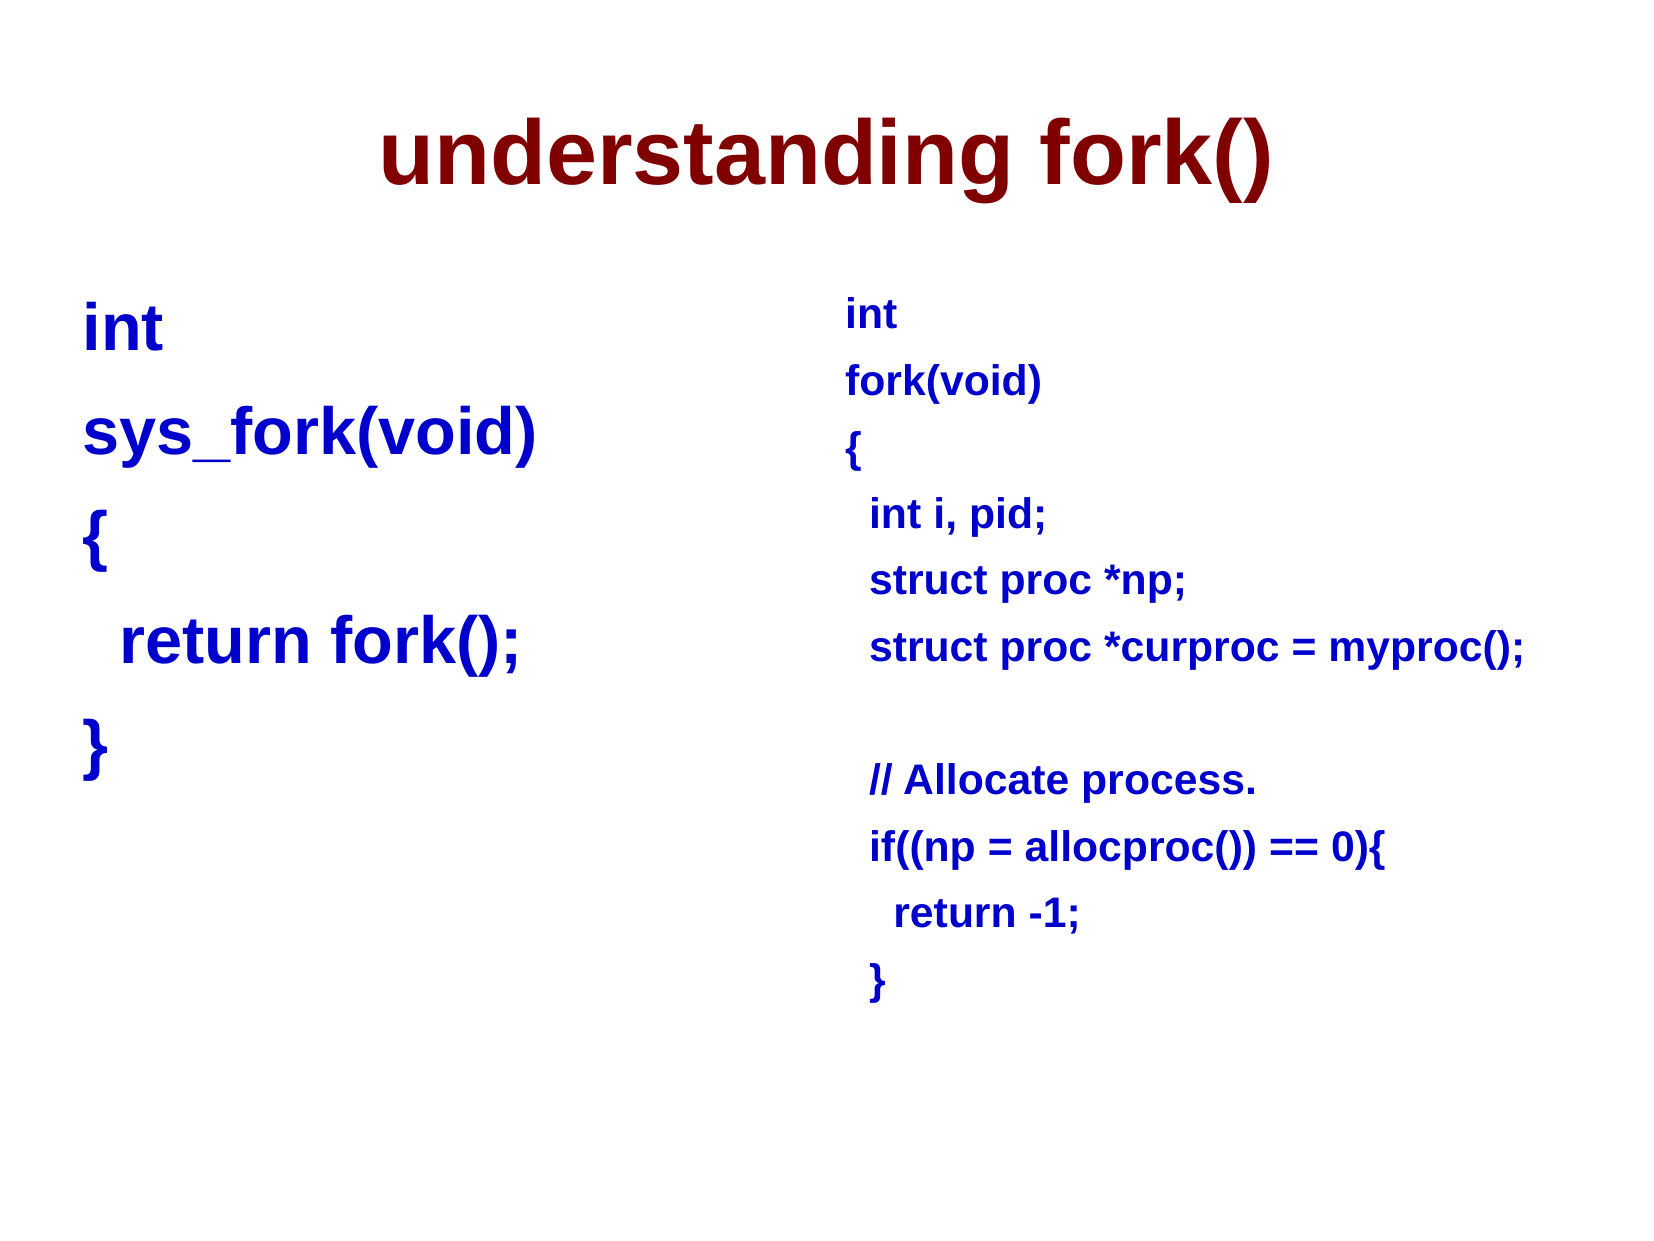

# understanding fork()
int
sys_fork(void)
{
 return fork();
}
int
fork(void)
{
 int i, pid;
 struct proc *np;
 struct proc *curproc = myproc();
 // Allocate process.
 if((np = allocproc()) == 0){
 return -1;
 }